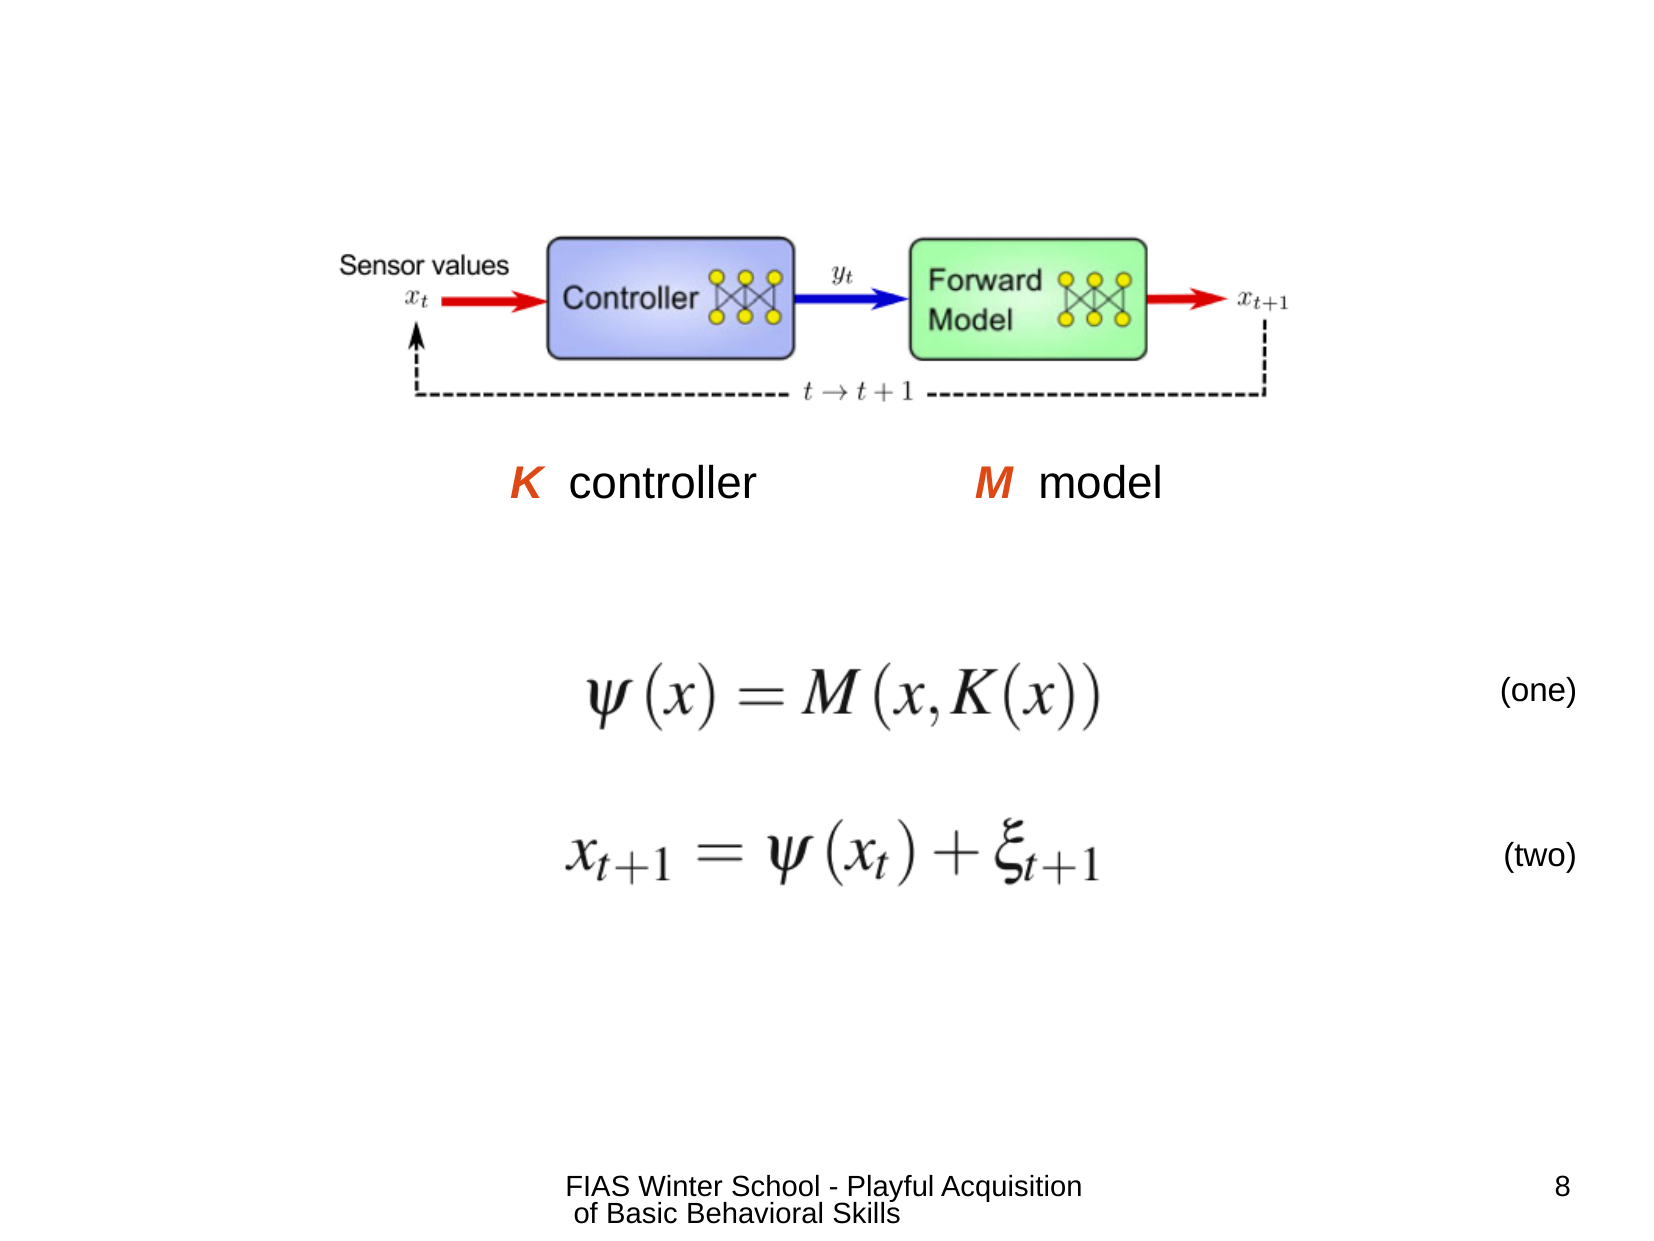

# K controller
M model
(one)
(two)
FIAS Winter School - Playful Acquisition of Basic Behavioral Skills
8